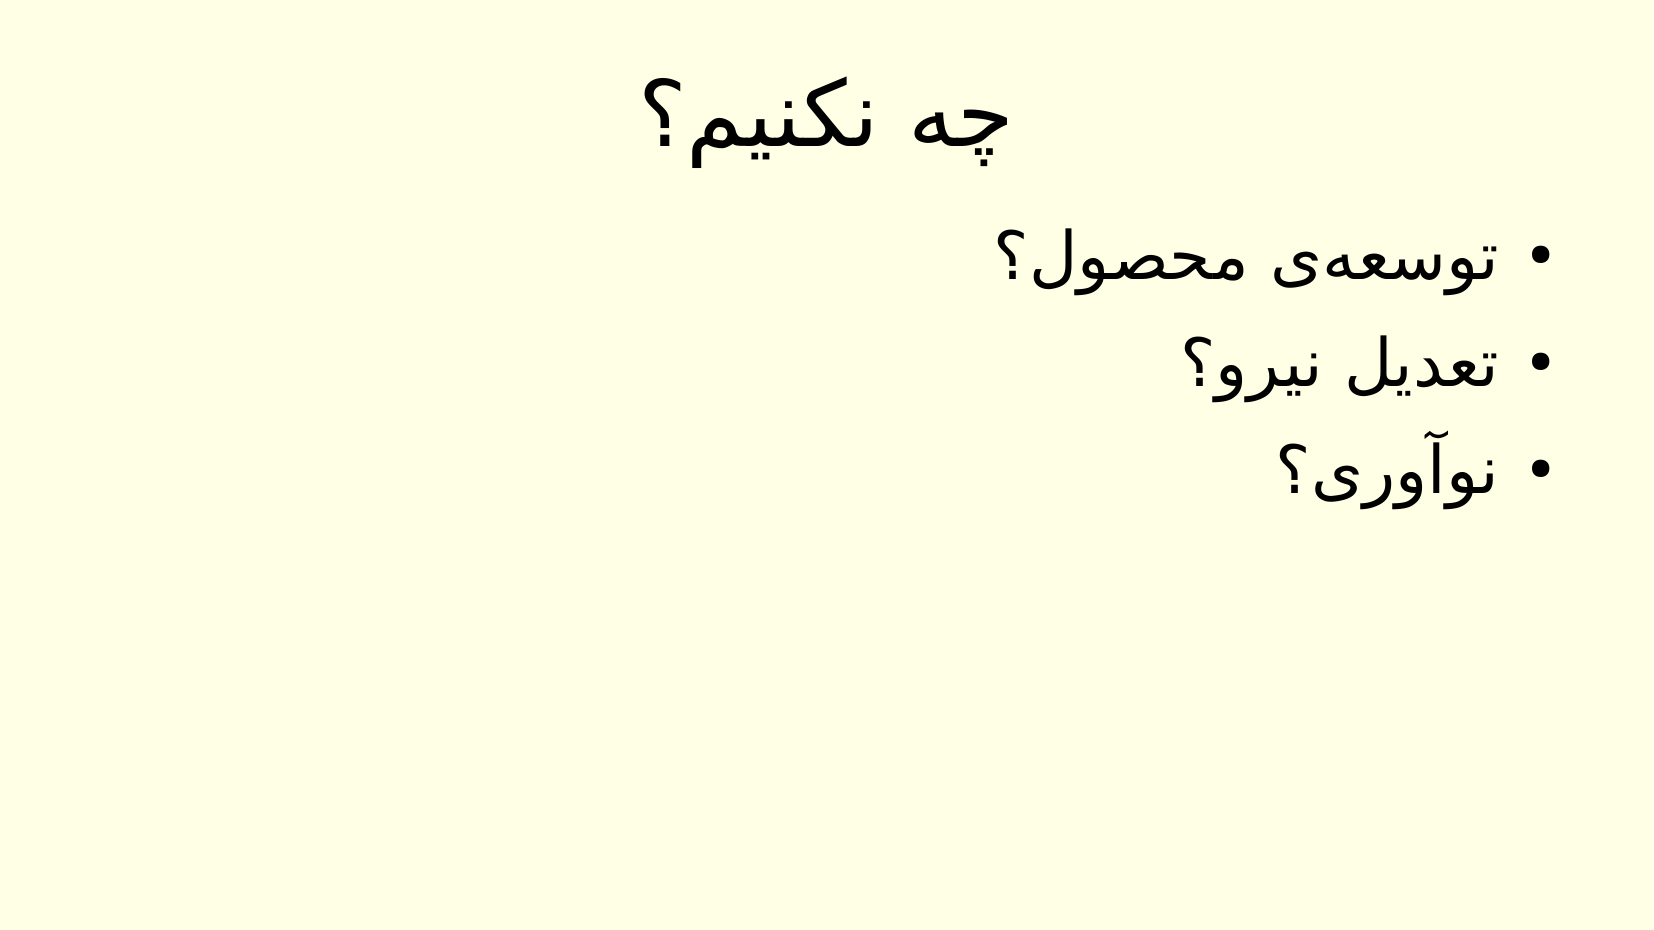

# چه نکنیم؟
توسعه‌ی محصول؟
تعدیل نیرو؟
نوآوری؟